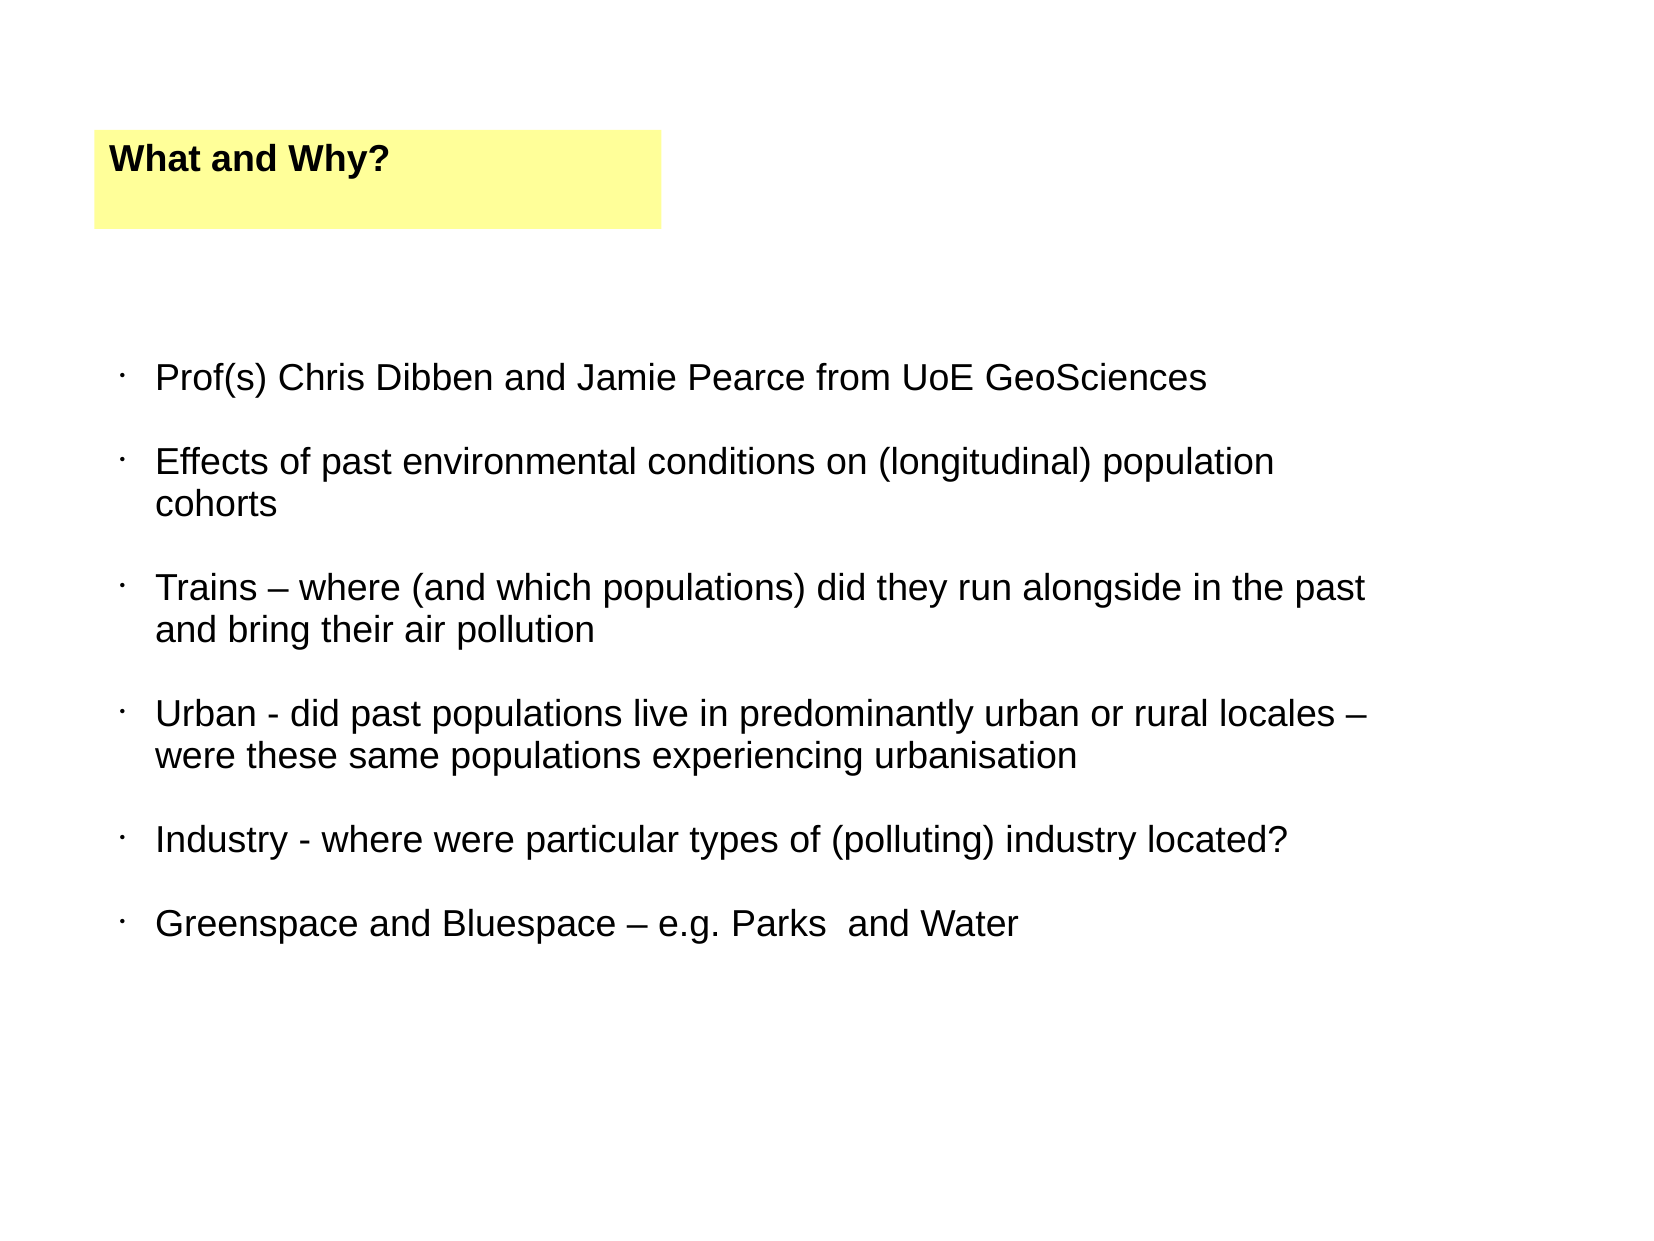

What and Why?
Prof(s) Chris Dibben and Jamie Pearce from UoE GeoSciences
Effects of past environmental conditions on (longitudinal) population cohorts
Trains – where (and which populations) did they run alongside in the past and bring their air pollution
Urban - did past populations live in predominantly urban or rural locales – were these same populations experiencing urbanisation
Industry - where were particular types of (polluting) industry located?
Greenspace and Bluespace – e.g. Parks and Water